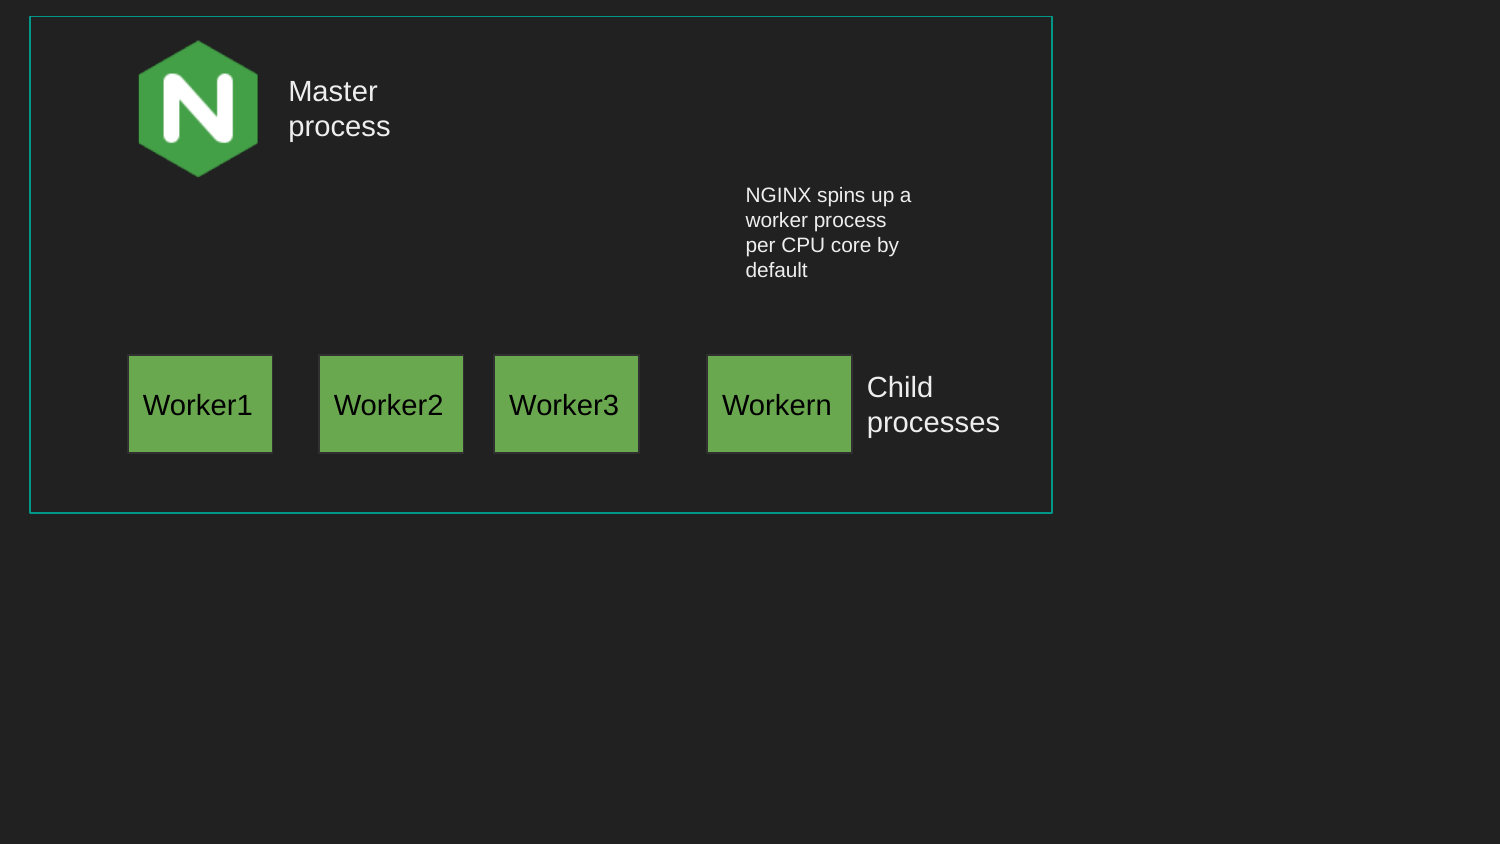

Master process
NGINX spins up a worker process per CPU core by default
Child processes
Worker1
Worker2
Worker3
Workern